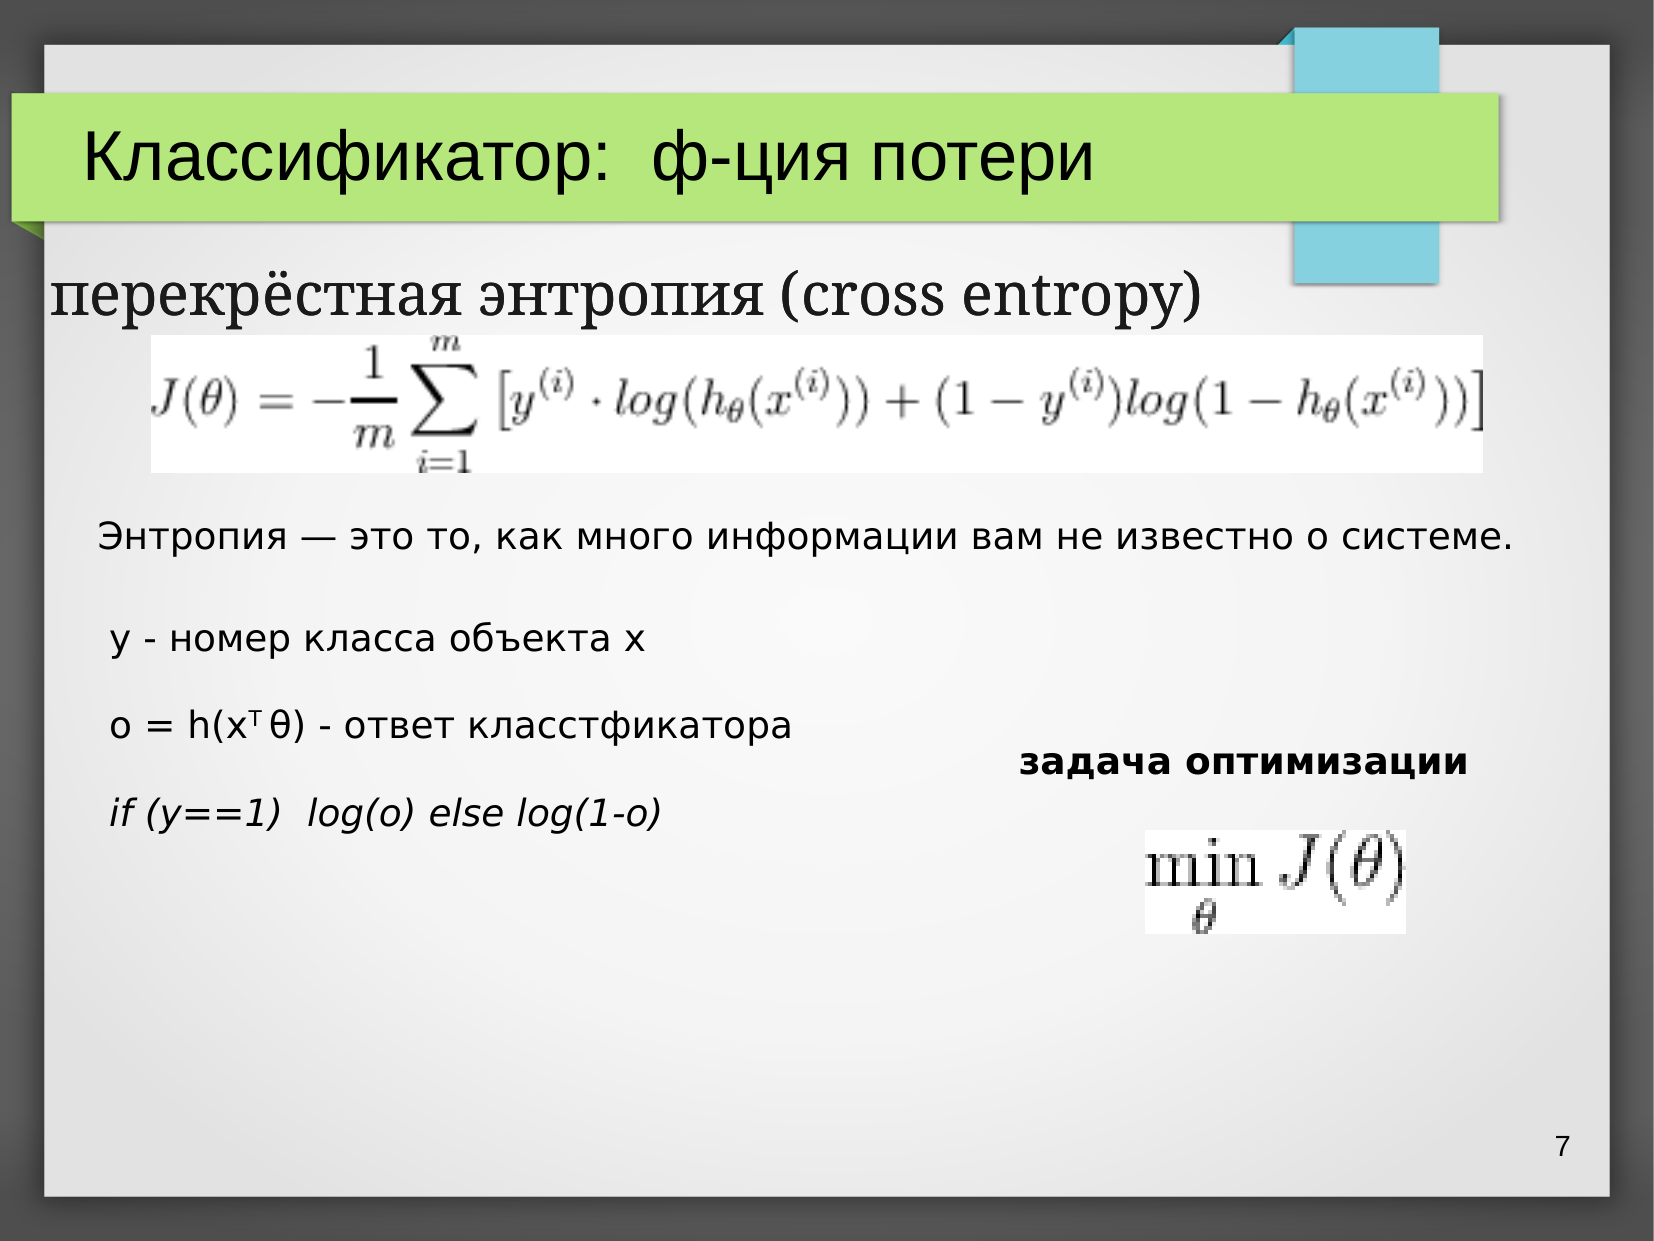

# Классификатор: ф-ция потери
перекрёстная энтропия (cross entropy)
перекрёстная энтропия (cross entropy)
Энтропия — это то, как много информации вам не известно о системе.
y - номер класса объекта х
o = h(xT θ) - ответ класстфикатора
if (y==1) log(o) else log(1-o)
задача оптимизации
7